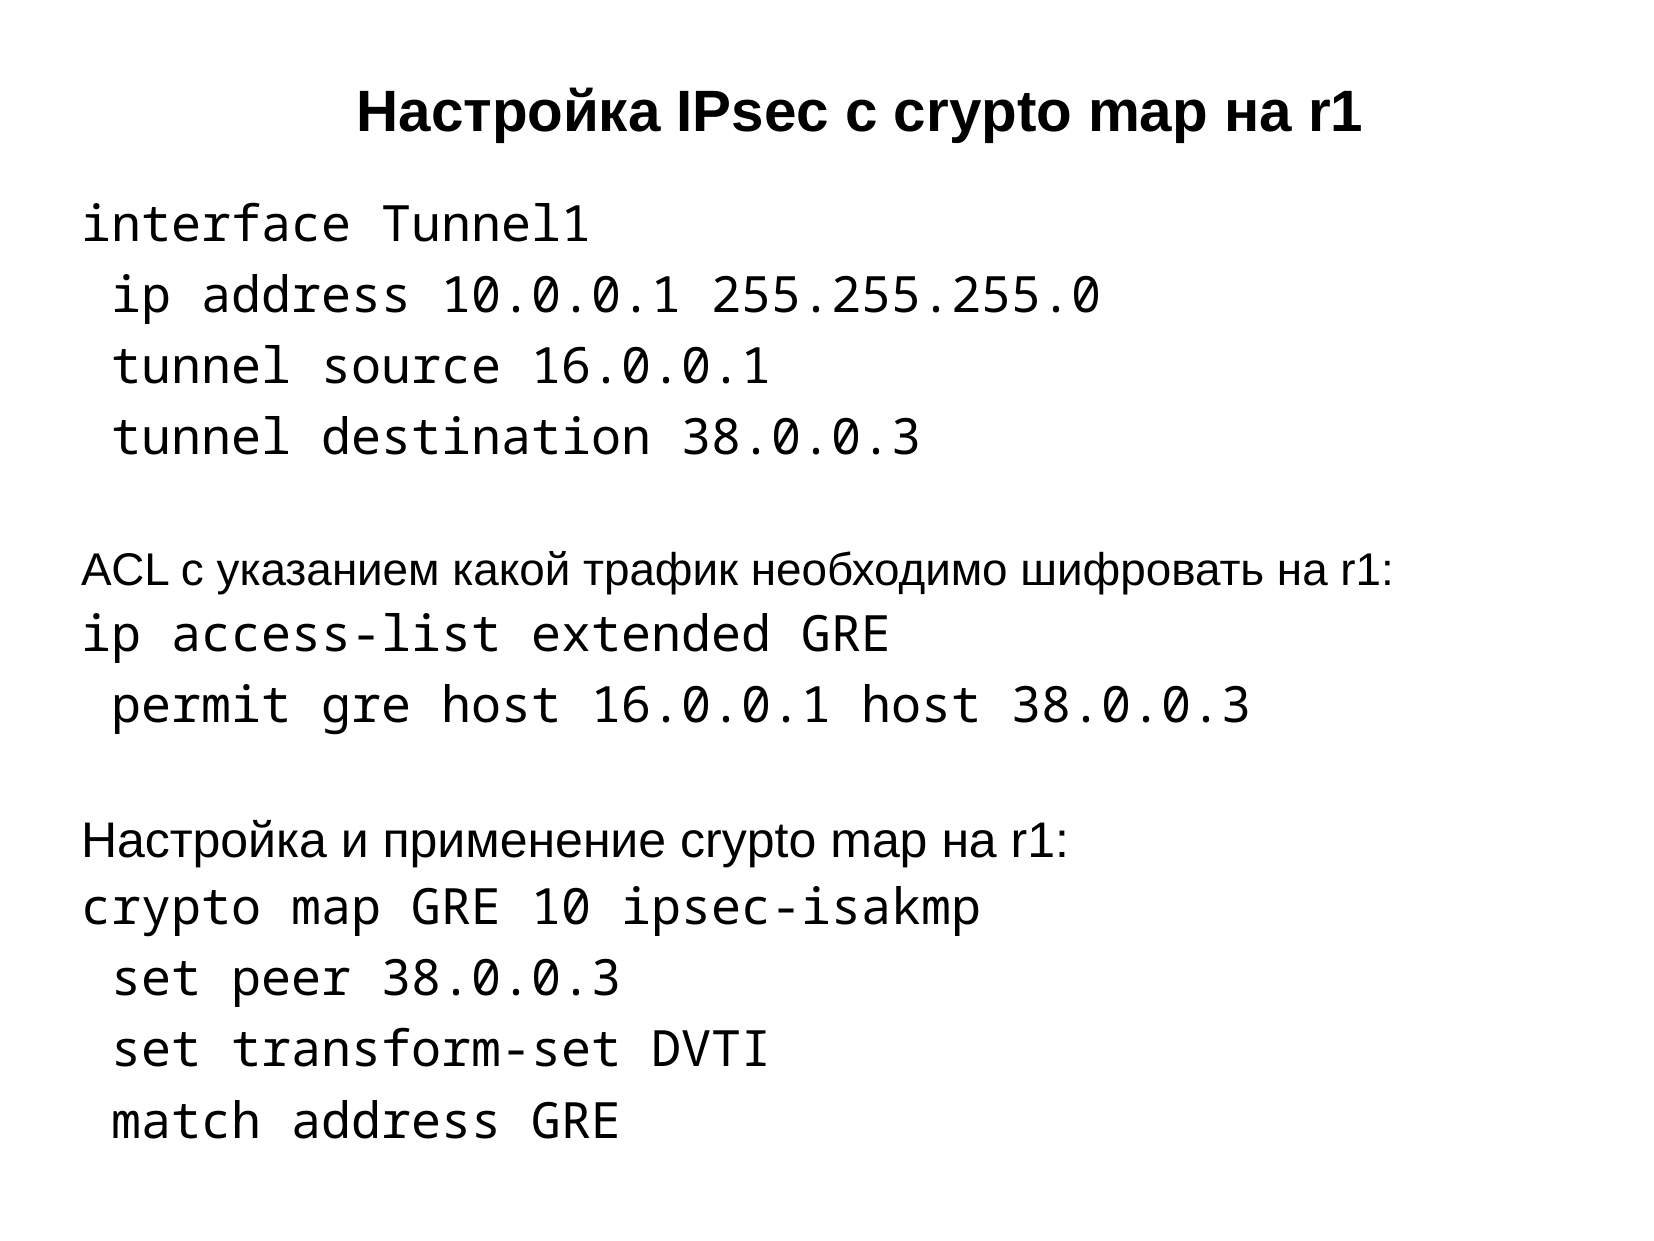

Настройка IPsec с crypto map на r1
# interface Tunnel1
 ip address 10.0.0.1 255.255.255.0
 tunnel source 16.0.0.1
 tunnel destination 38.0.0.3
ACL с указанием какой трафик необходимо шифровать на r1:
ip access-list extended GRE
 permit gre host 16.0.0.1 host 38.0.0.3
Настройка и применение crypto map на r1:
crypto map GRE 10 ipsec-isakmp
 set peer 38.0.0.3
 set transform-set DVTI
 match address GRE
interface fa0/0
 crypto map GRE